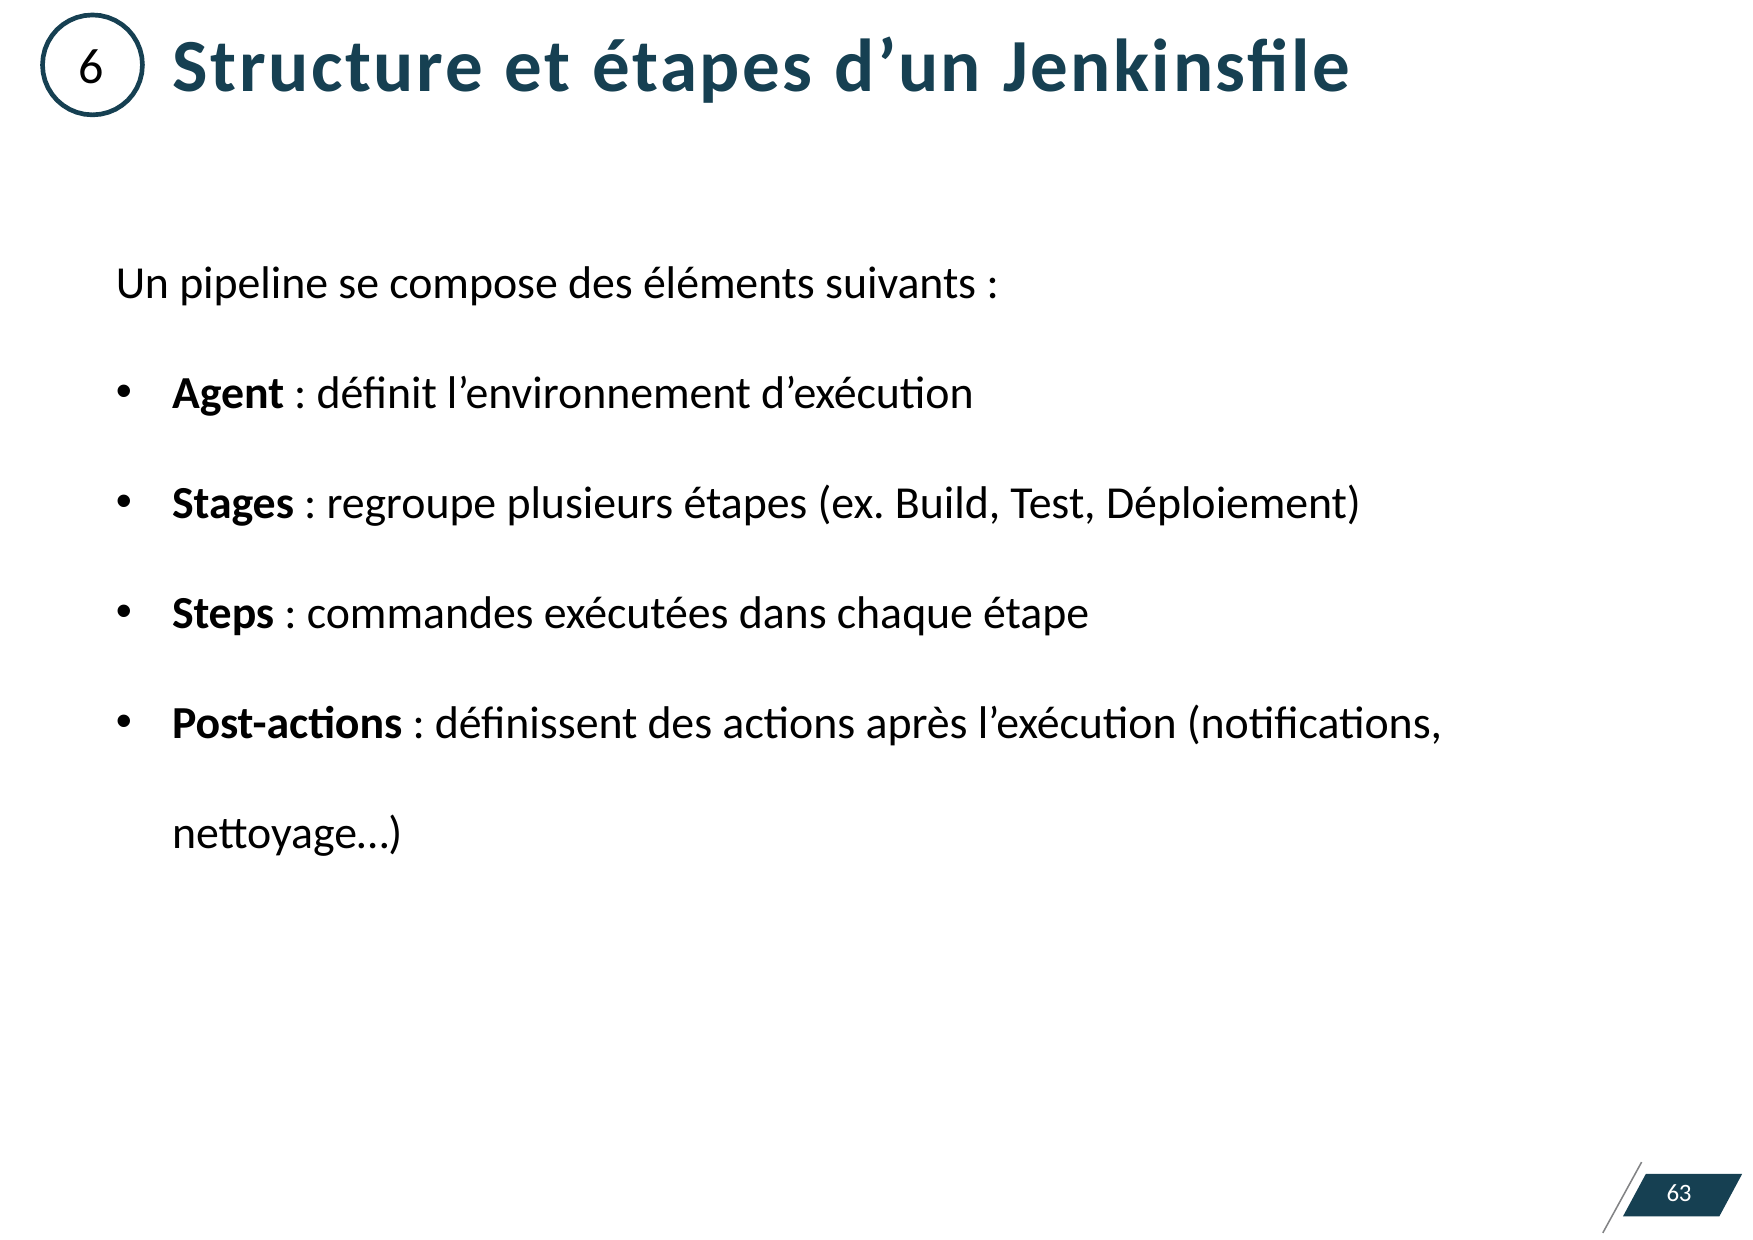

# Structure et étapes d’un Jenkinsfile
6
Un pipeline se compose des éléments suivants :
Agent : définit l’environnement d’exécution
Stages : regroupe plusieurs étapes (ex. Build, Test, Déploiement)
Steps : commandes exécutées dans chaque étape
Post-actions : définissent des actions après l’exécution (notifications, nettoyage…)
63